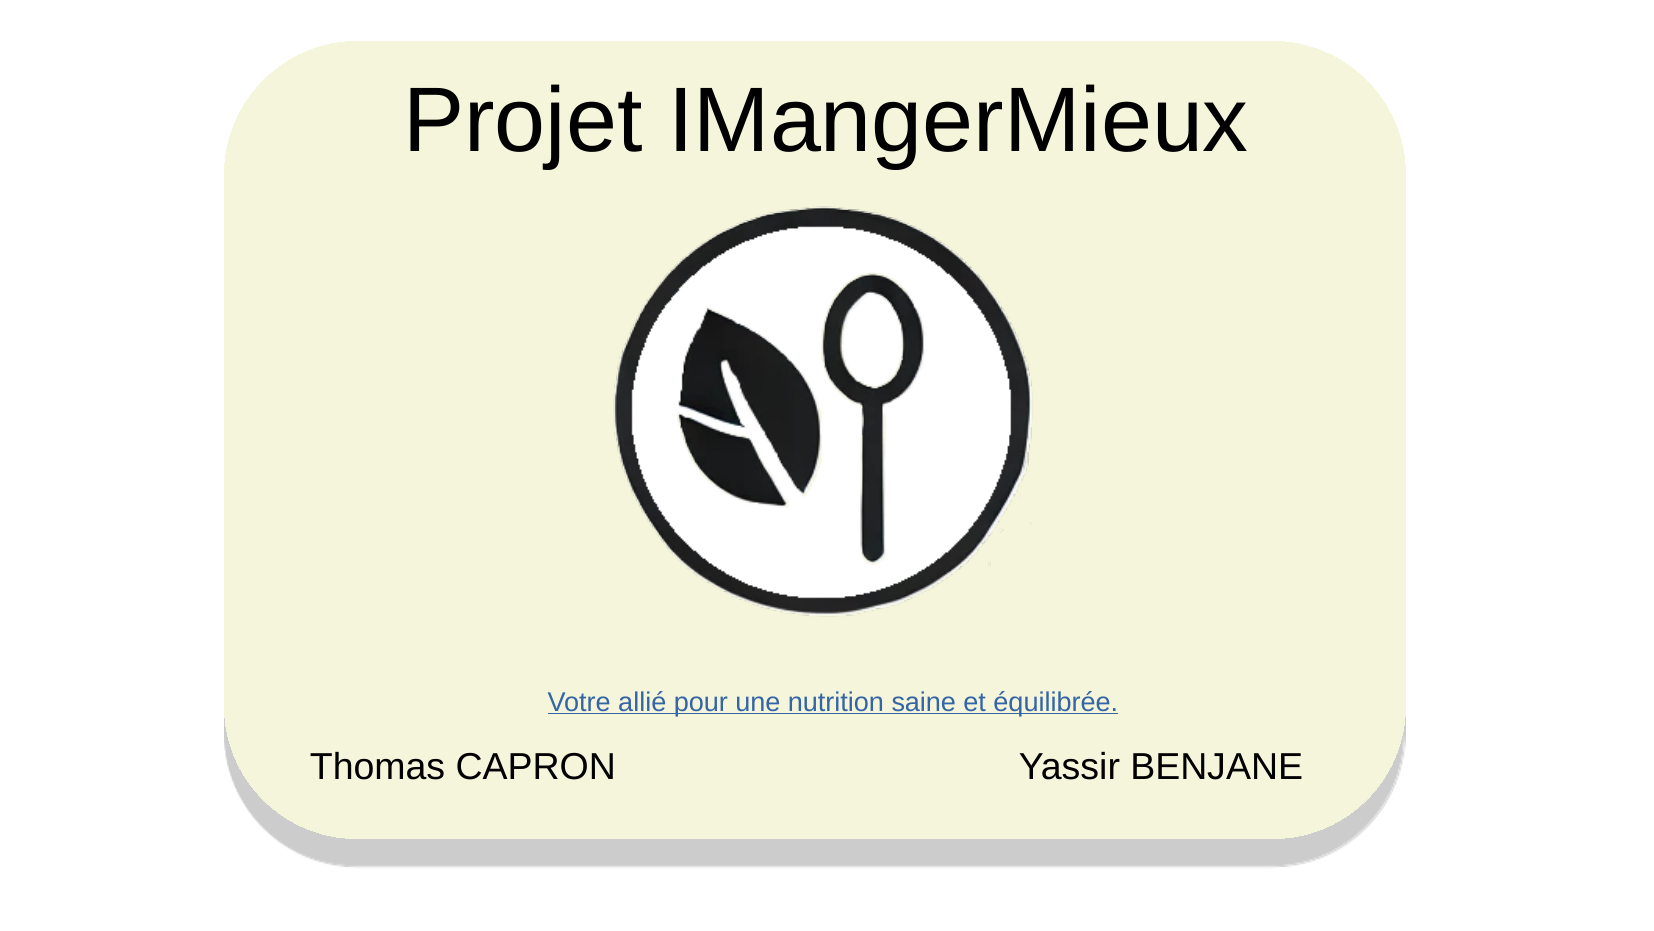

# Projet IMangerMieux
Votre allié pour une nutrition saine et équilibrée.
Thomas CAPRON
Yassir BENJANE